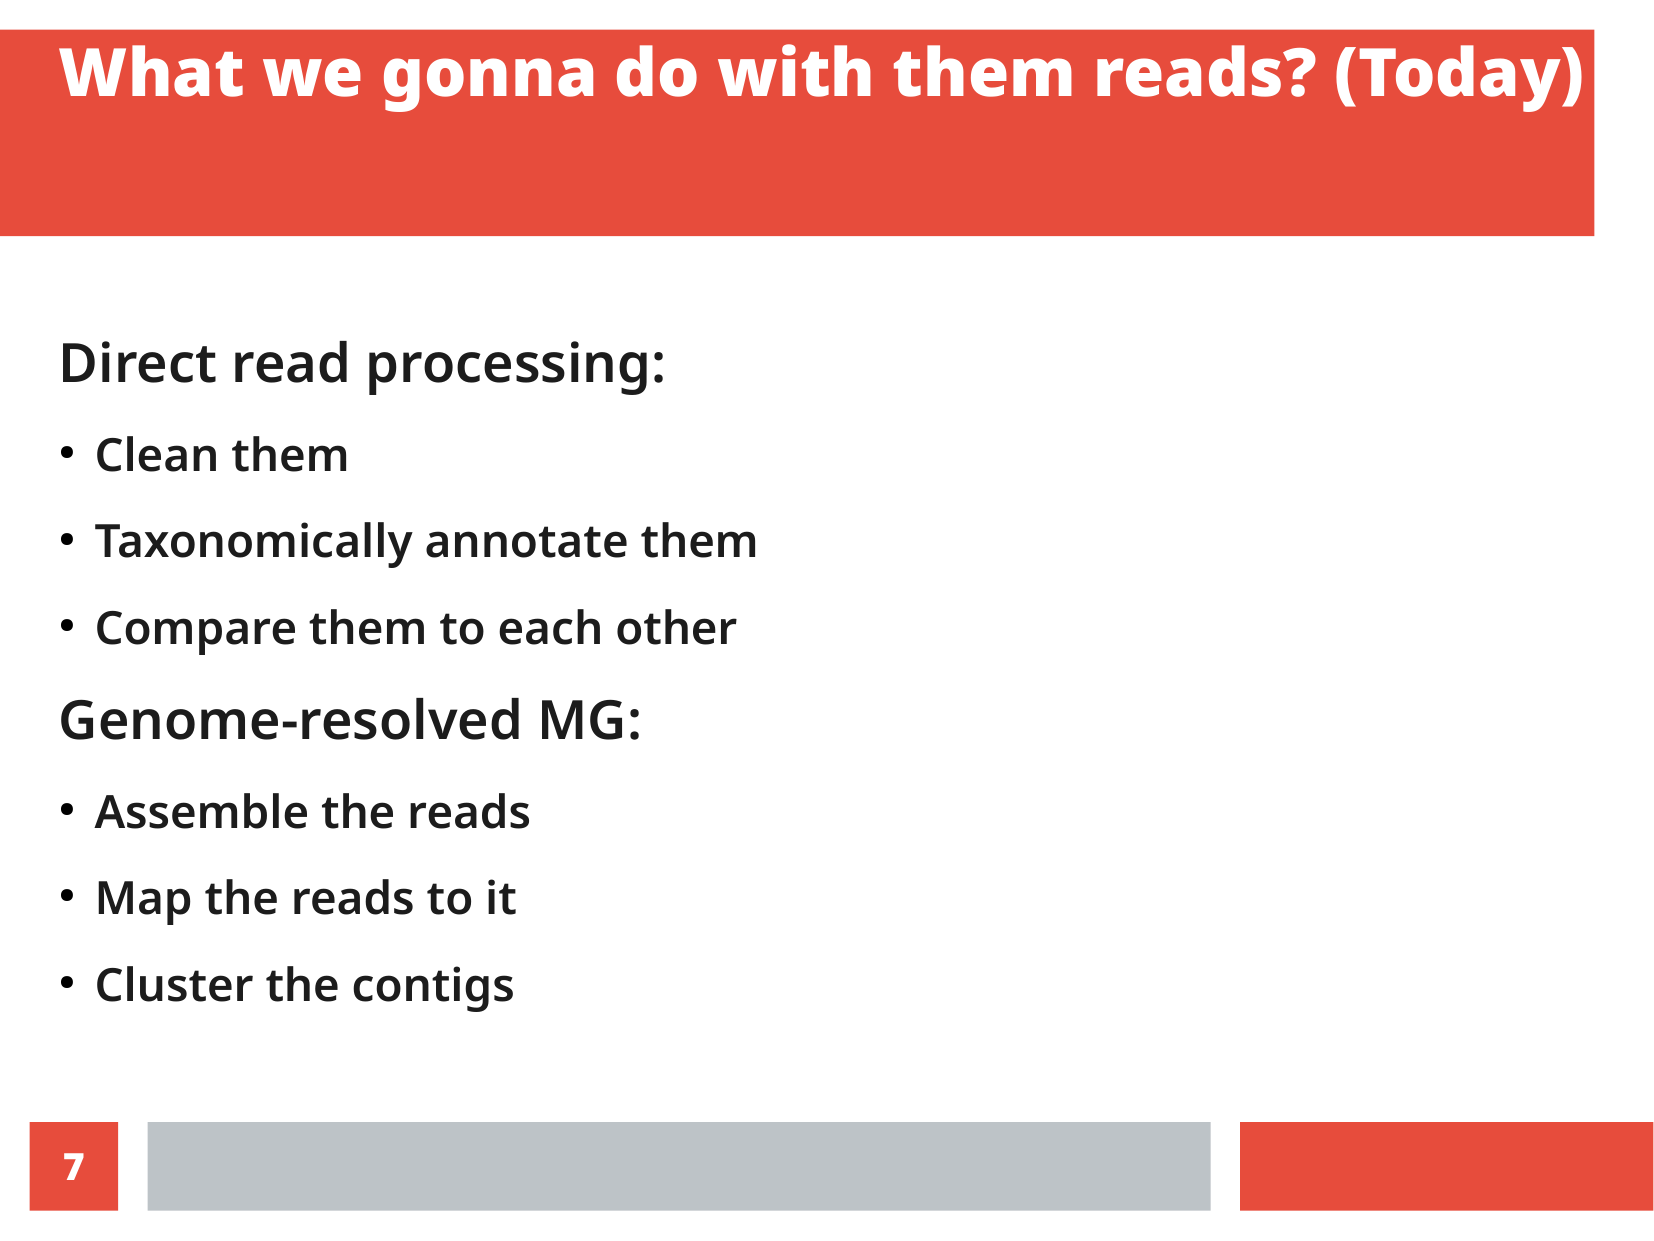

# What we gonna do with them reads? (Today)
Direct read processing:
Clean them
Taxonomically annotate them
Compare them to each other
Genome-resolved MG:
Assemble the reads
Map the reads to it
Cluster the contigs
7